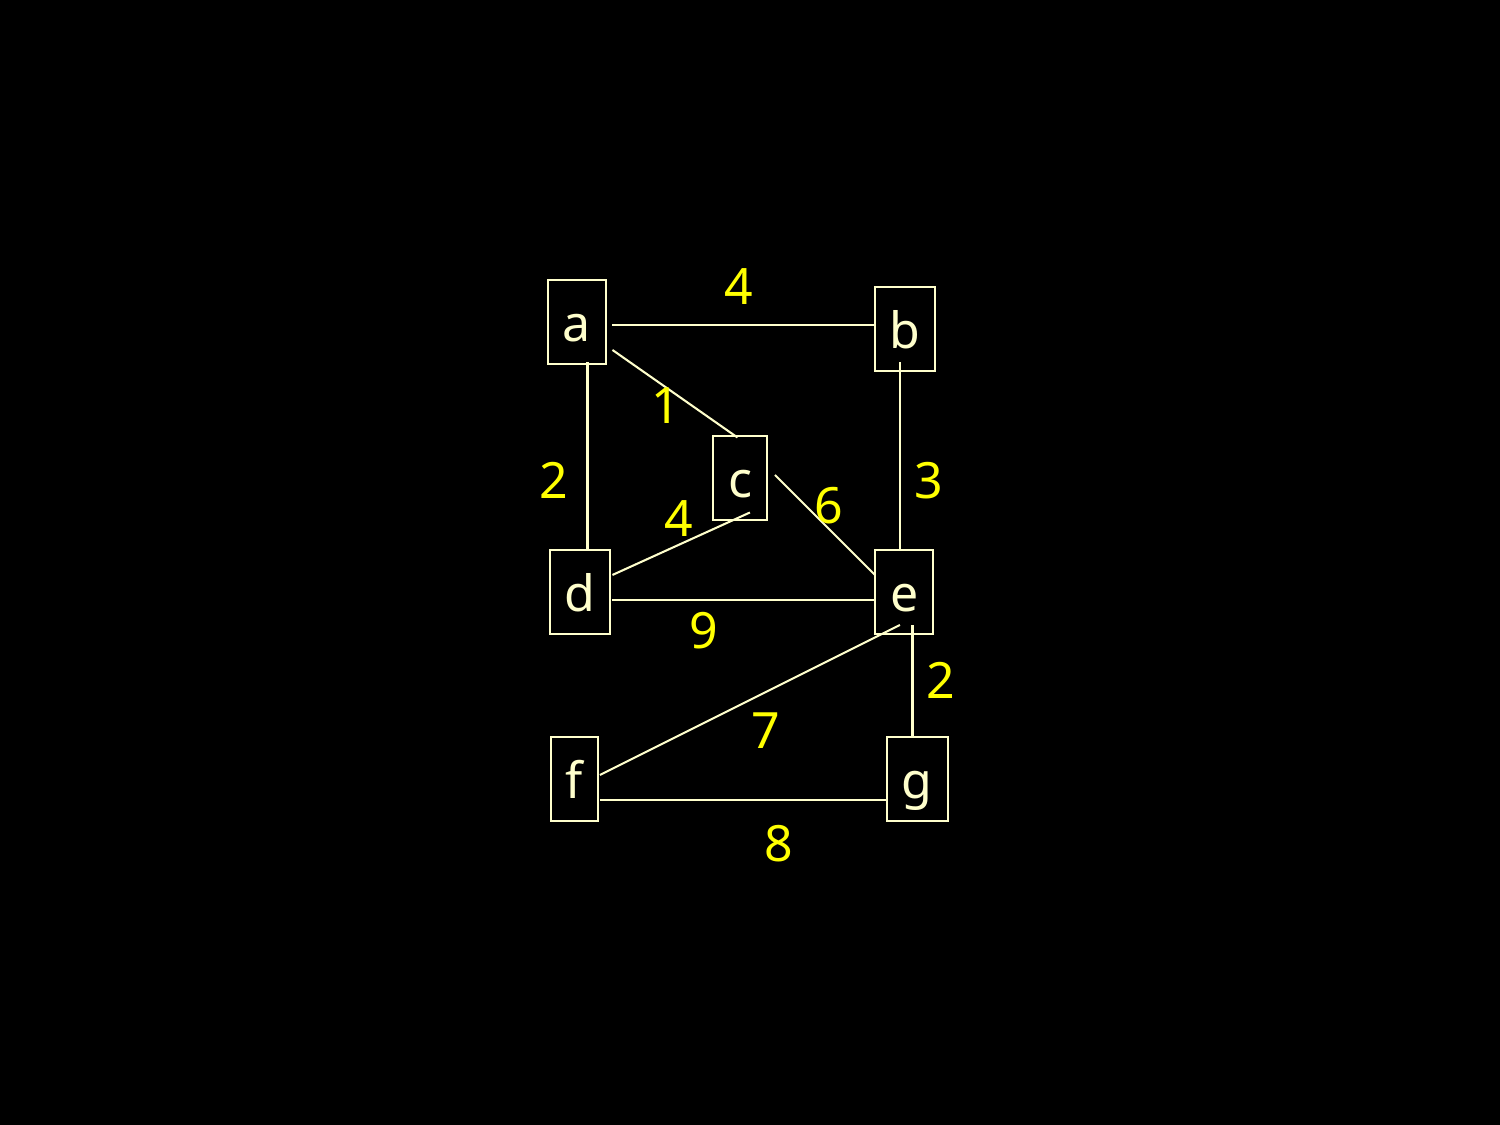

4
a
b
c
d
e
f
g
1
2
3
6
4
9
2
7
8